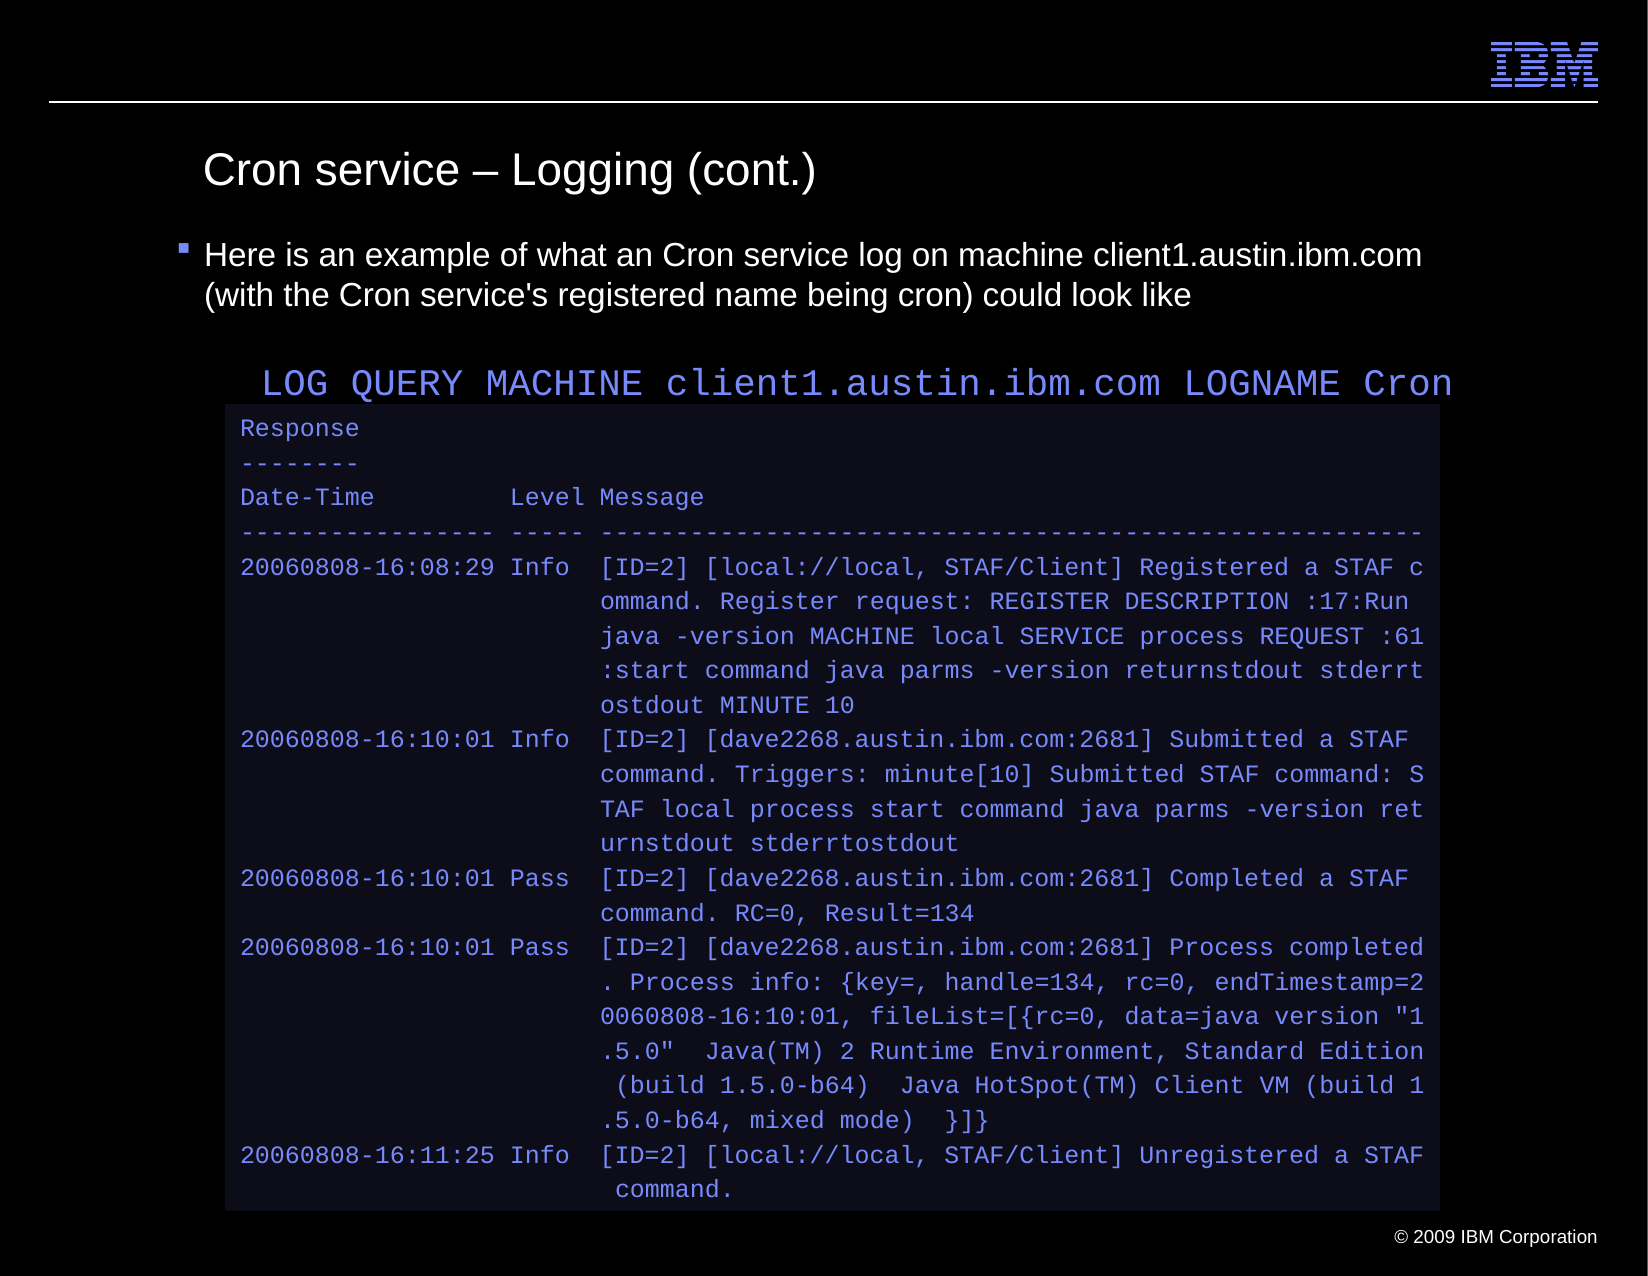

# Cron service – Logging (cont.)
Here is an example of what an Cron service log on machine client1.austin.ibm.com
(with the Cron service's registered name being cron) could look like
LOG QUERY MACHINE client1.austin.ibm.com LOGNAME Cron
Response
--------
Date-Time Level Message
----------------- ----- -------------------------------------------------------
20060808-16:08:29 Info [ID=2] [local://local, STAF/Client] Registered a STAF c
 ommand. Register request: REGISTER DESCRIPTION :17:Run
 java -version MACHINE local SERVICE process REQUEST :61
 :start command java parms -version returnstdout stderrt
 ostdout MINUTE 10
20060808-16:10:01 Info [ID=2] [dave2268.austin.ibm.com:2681] Submitted a STAF
 command. Triggers: minute[10] Submitted STAF command: S
 TAF local process start command java parms -version ret
 urnstdout stderrtostdout
20060808-16:10:01 Pass [ID=2] [dave2268.austin.ibm.com:2681] Completed a STAF
 command. RC=0, Result=134
20060808-16:10:01 Pass [ID=2] [dave2268.austin.ibm.com:2681] Process completed
 . Process info: {key=, handle=134, rc=0, endTimestamp=2
 0060808-16:10:01, fileList=[{rc=0, data=java version "1
 .5.0" Java(TM) 2 Runtime Environment, Standard Edition
 (build 1.5.0-b64) Java HotSpot(TM) Client VM (build 1
 .5.0-b64, mixed mode) }]}
20060808-16:11:25 Info [ID=2] [local://local, STAF/Client] Unregistered a STAF
 command.